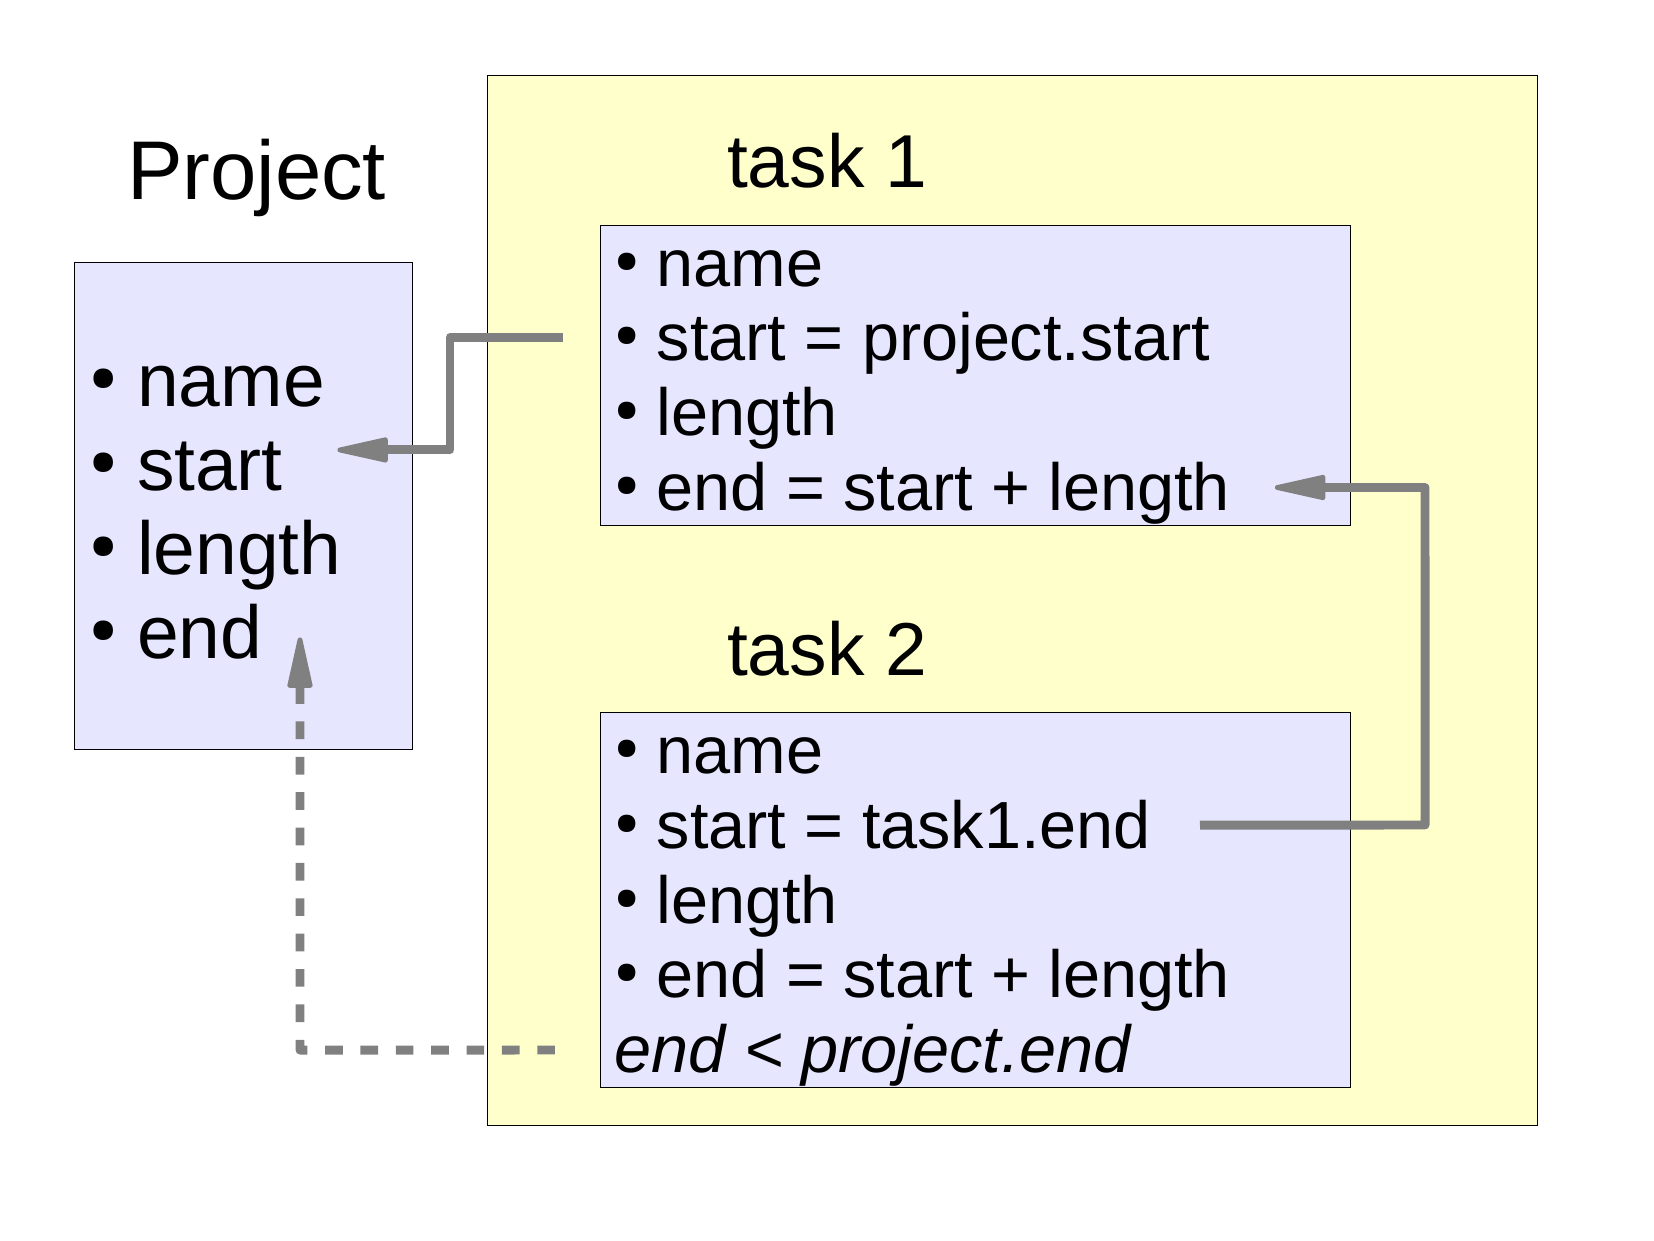

task 1
Project
 name
 start = project.start
 length
 end = start + length
 name
 start
 length
 end
task 2
 name
 start = task1.end
 length
 end = start + length
end < project.end